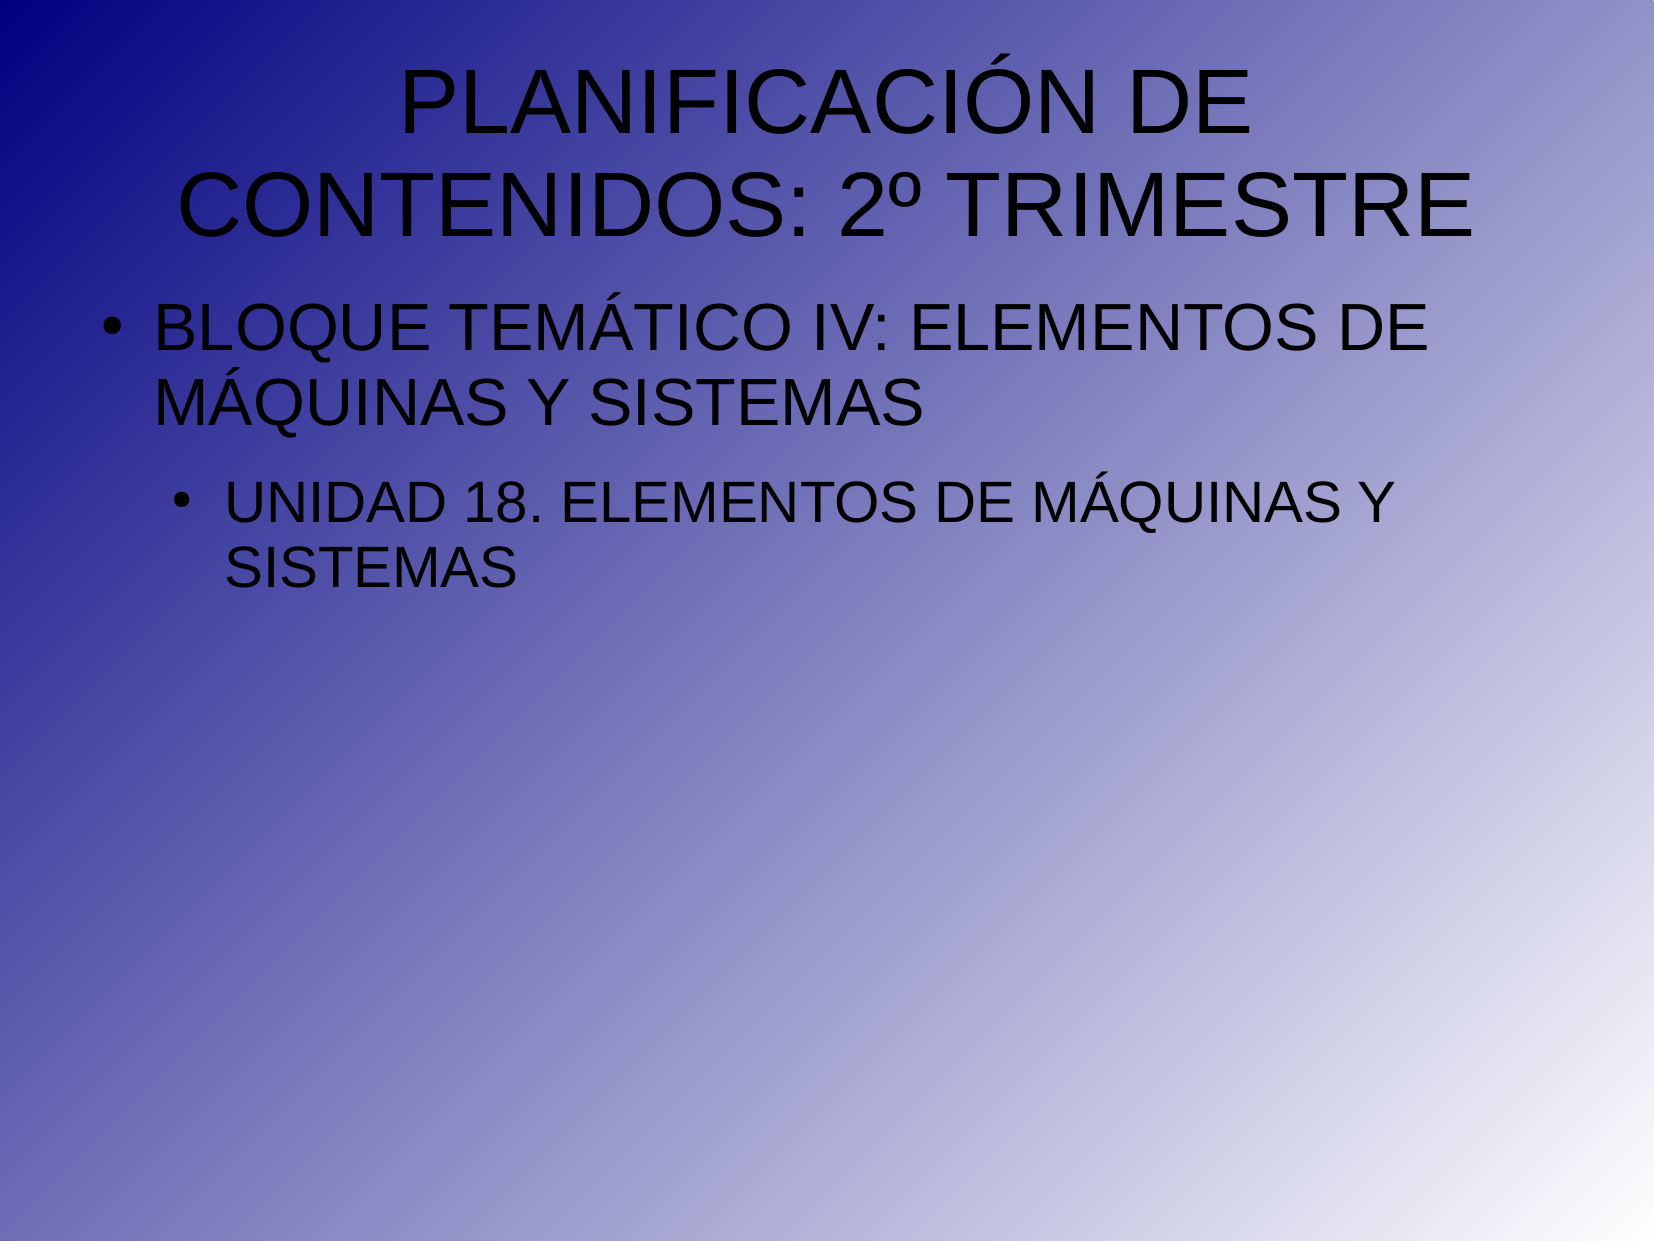

# PLANIFICACIÓN DE CONTENIDOS: 2º TRIMESTRE
BLOQUE TEMÁTICO IV: ELEMENTOS DE MÁQUINAS Y SISTEMAS
UNIDAD 18. ELEMENTOS DE MÁQUINAS Y SISTEMAS